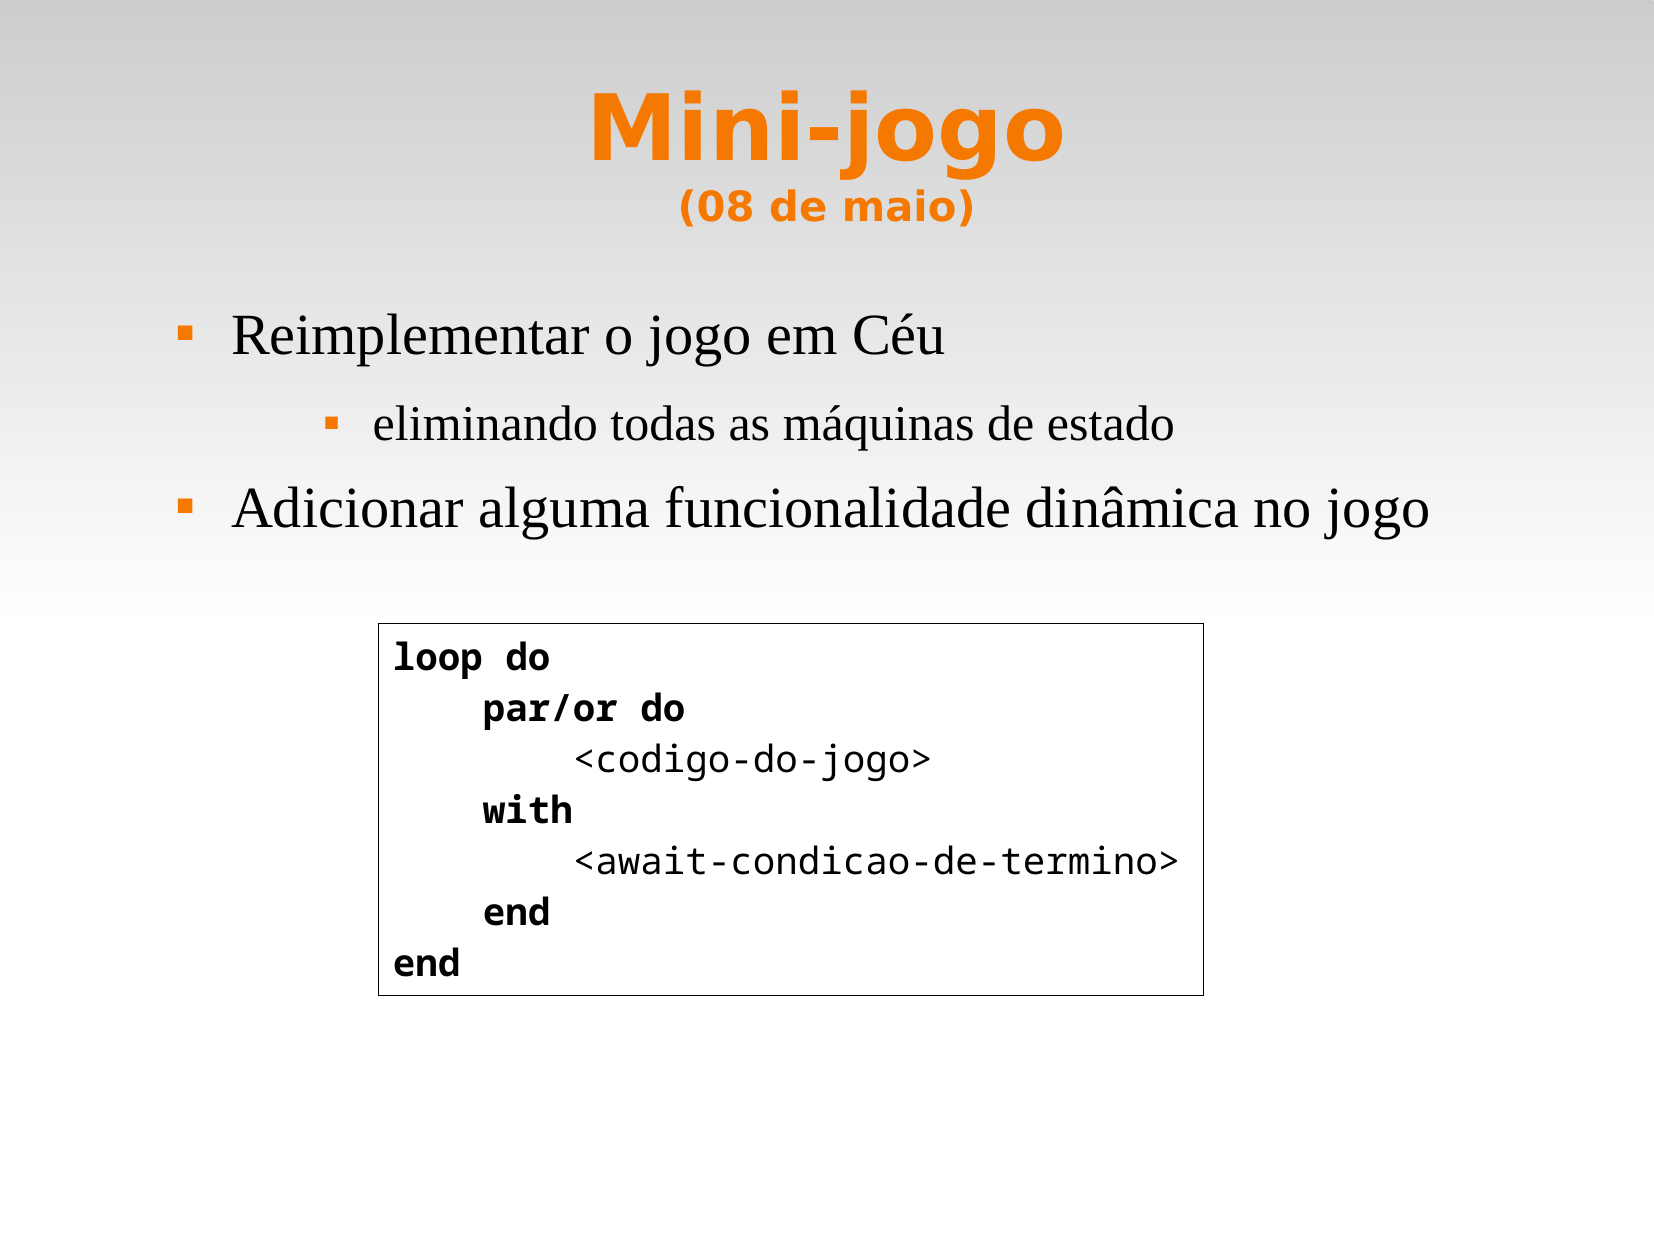

# Mini-jogo (08 de maio)
Reimplementar o jogo em Céu
eliminando todas as máquinas de estado
Adicionar alguma funcionalidade dinâmica no jogo
loop do
 par/or do
 <codigo-do-jogo>
 with
 <await-condicao-de-termino>
 end
end